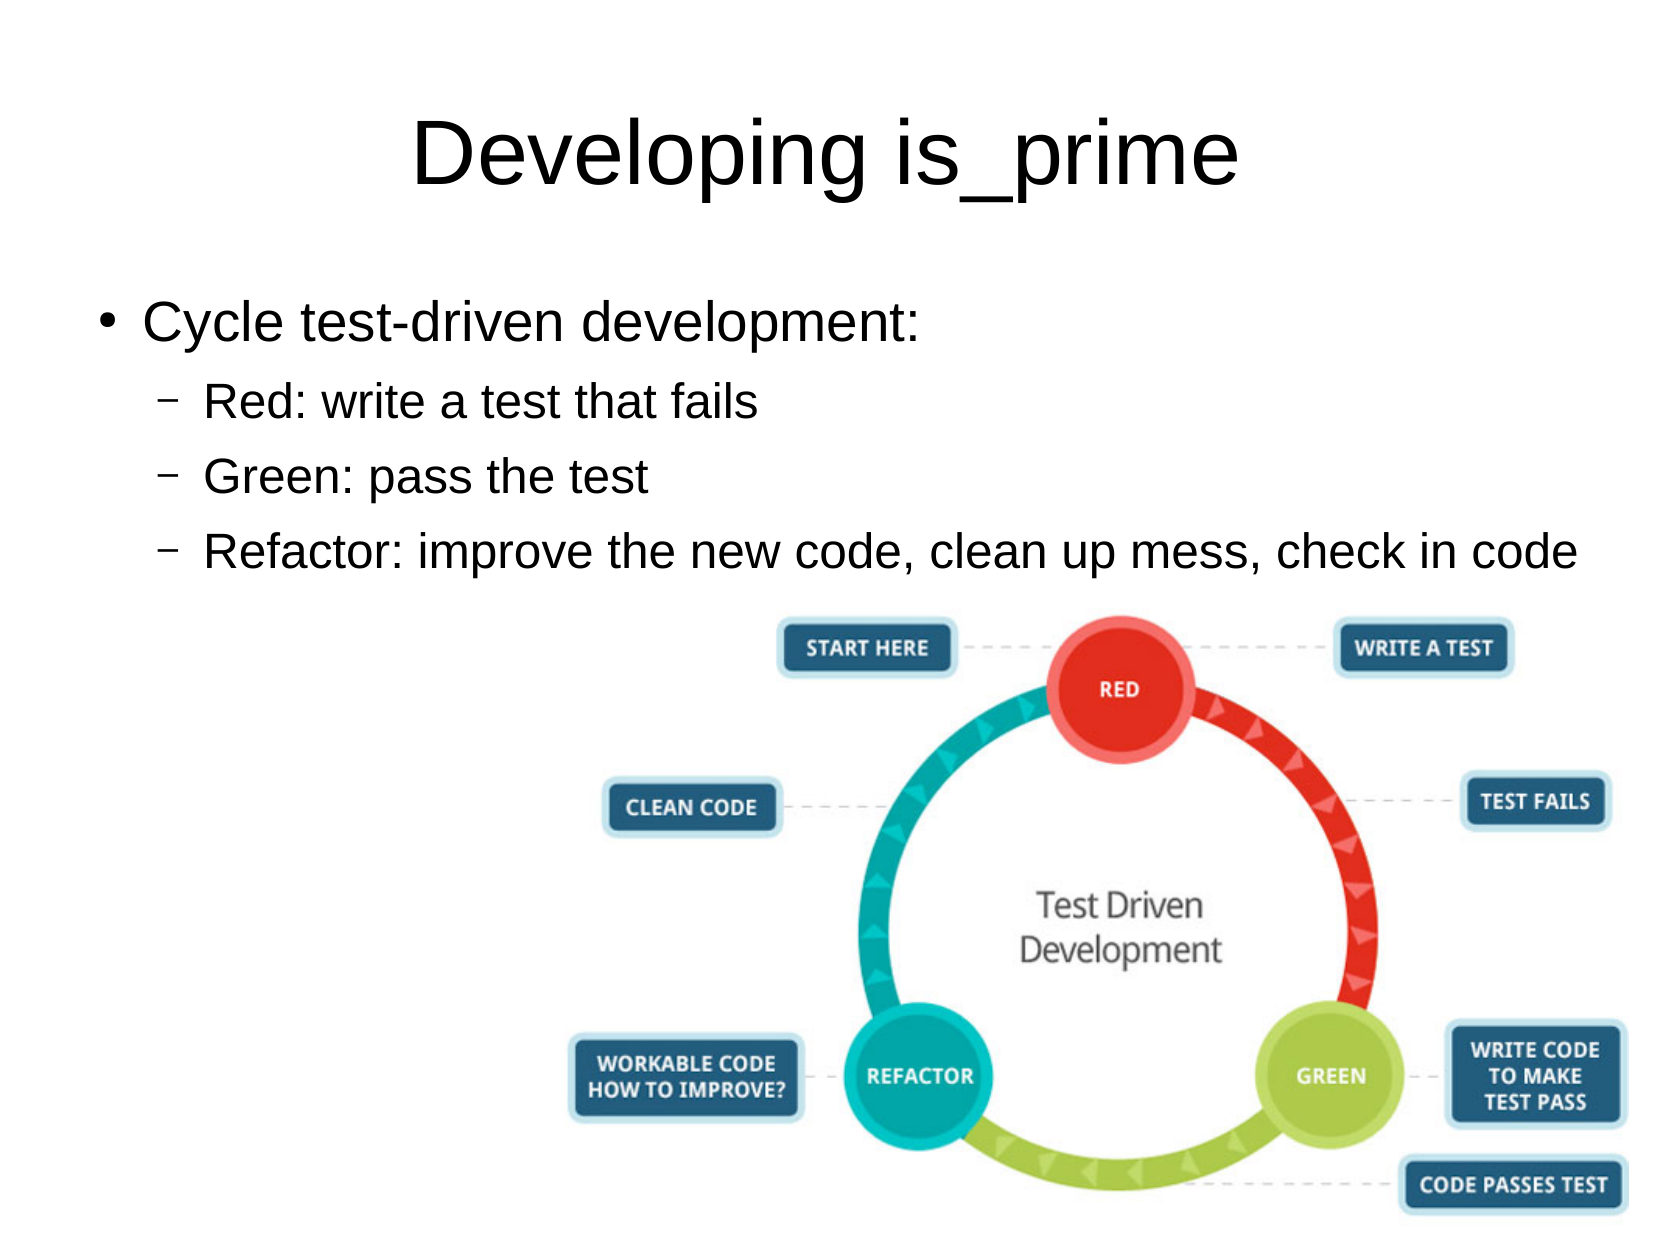

# Developing is_prime
Cycle test-driven development:
Red: write a test that fails
Green: pass the test
Refactor: improve the new code, clean up mess, check in code